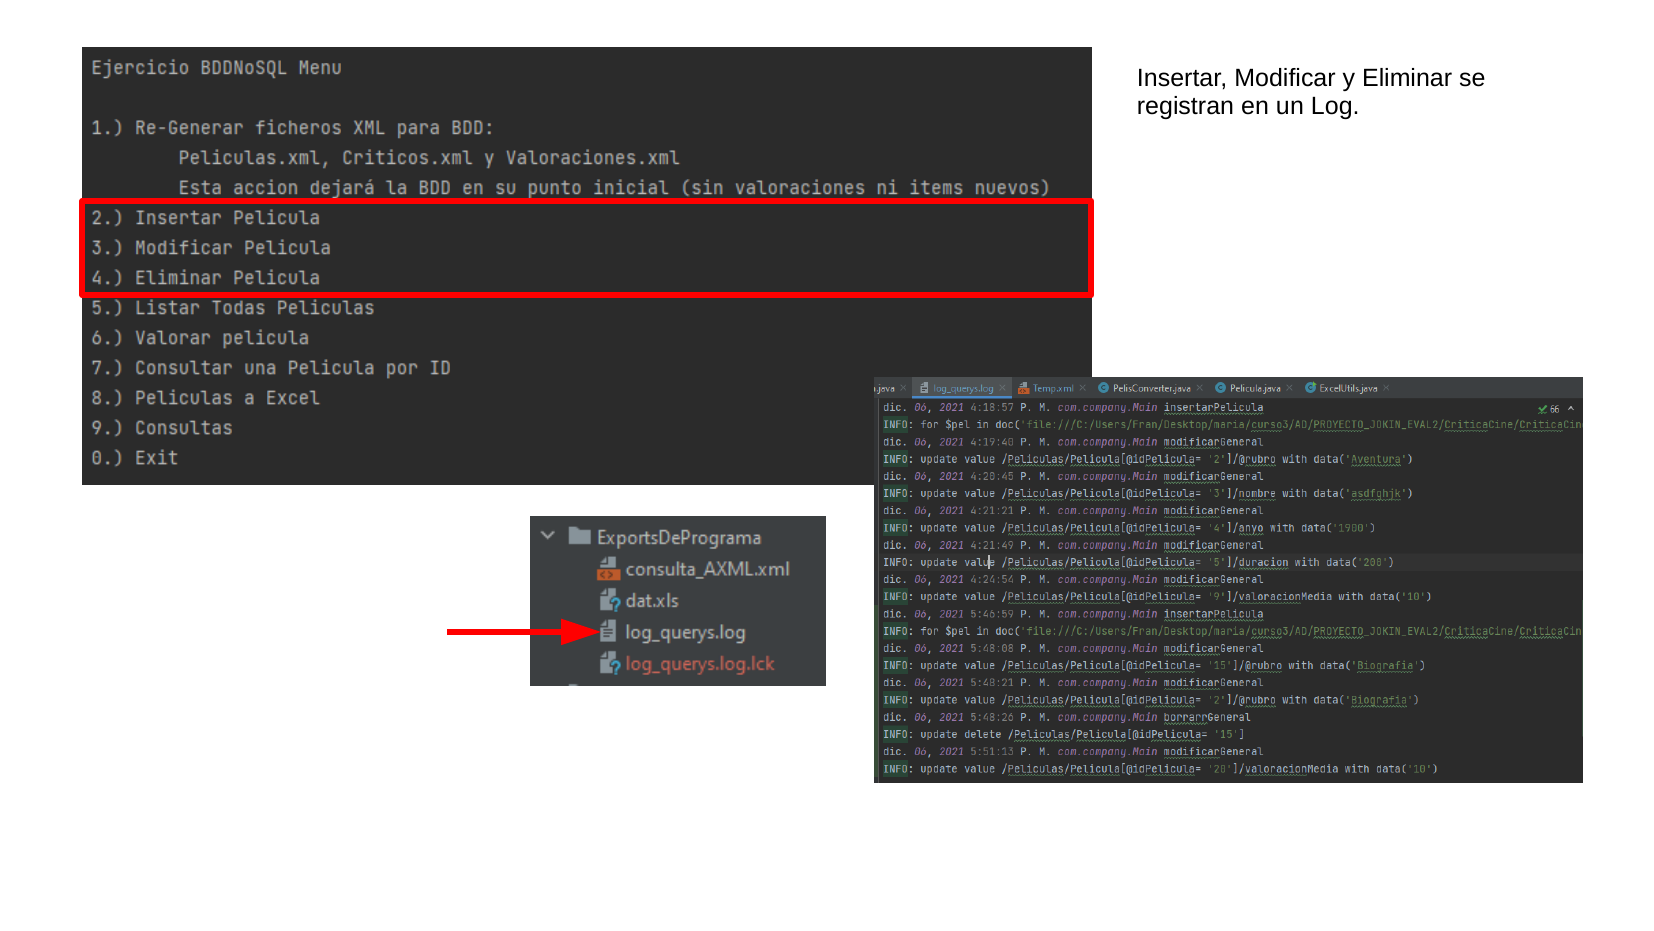

Insertar, Modificar y Eliminar se registran en un Log.